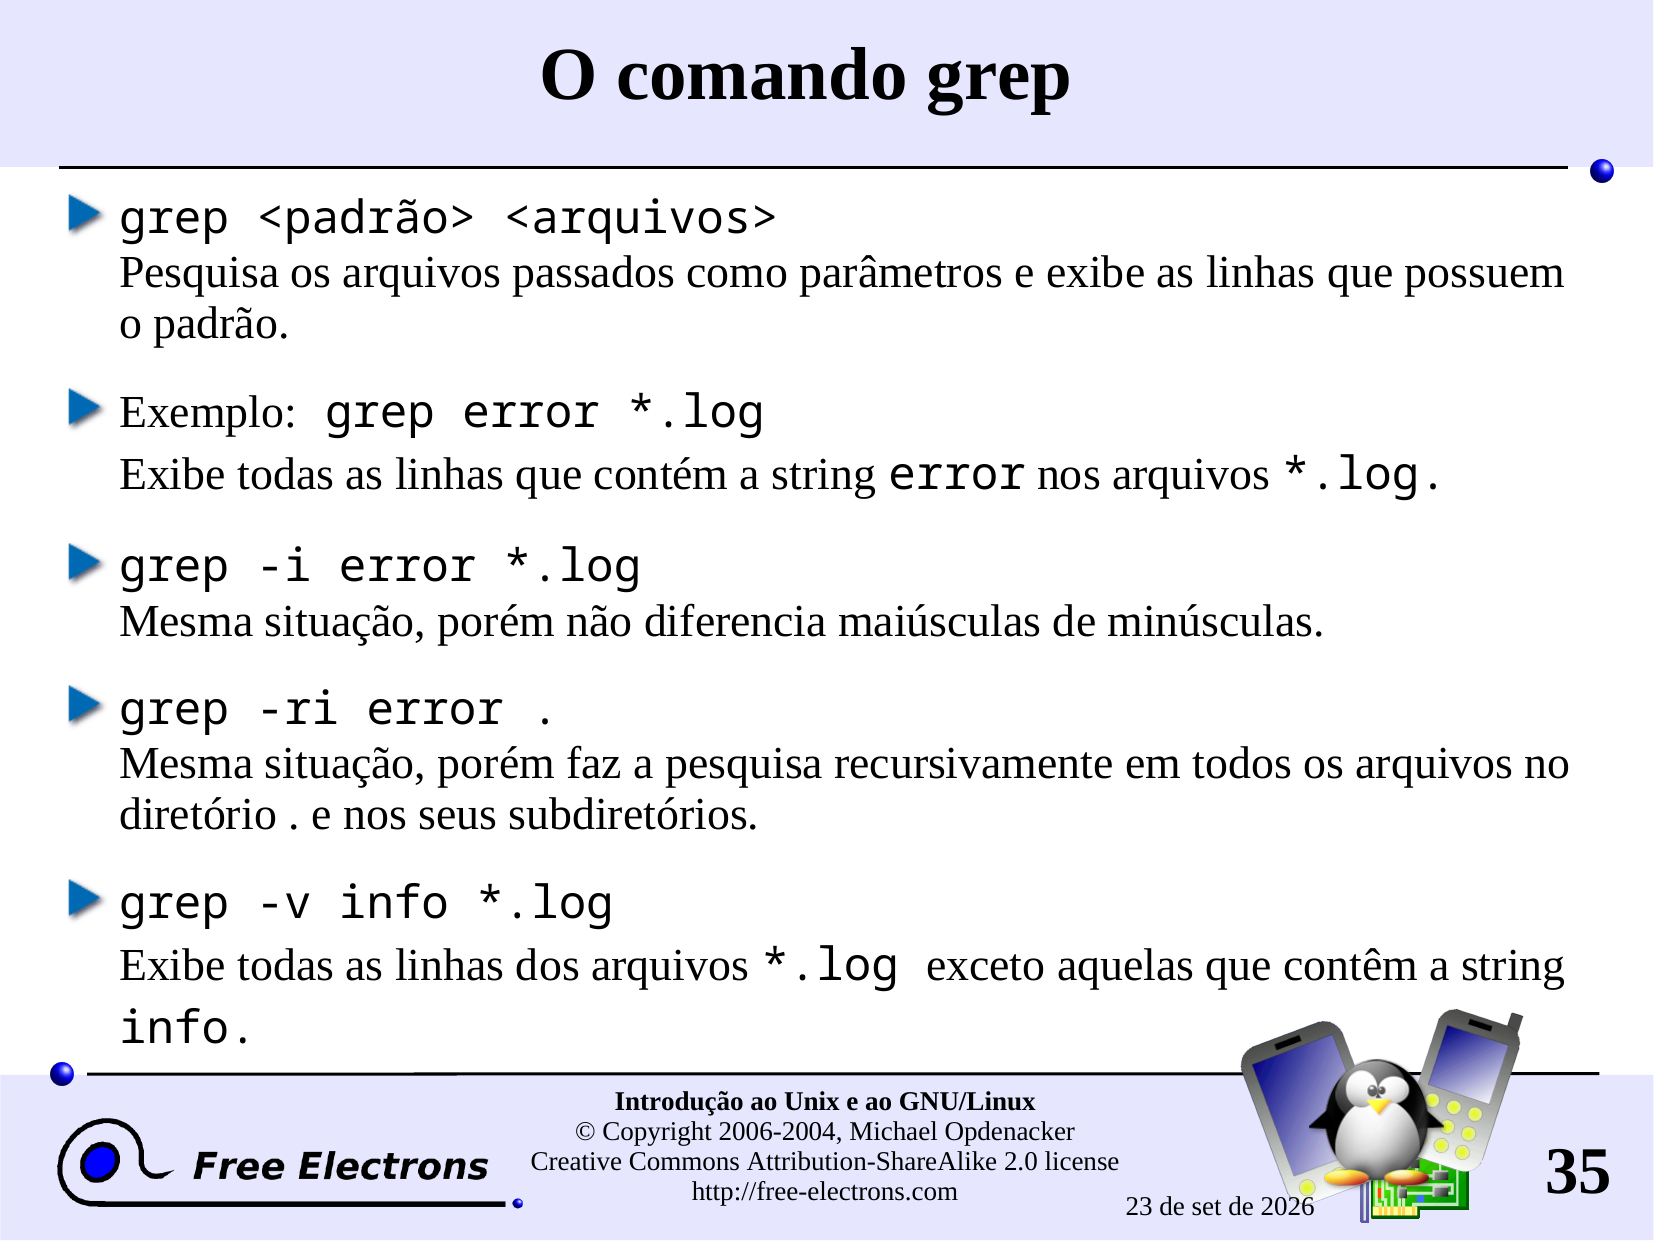

# O comando grep
grep <padrão> <arquivos>
Pesquisa os arquivos passados como parâmetros e exibe as linhas que possuem o padrão.
Exemplo: grep error *.log
Exibe todas as linhas que contém a string error nos arquivos *.log.
grep -i error *.log
Mesma situação, porém não diferencia maiúsculas de minúsculas.
grep -ri error .
Mesma situação, porém faz a pesquisa recursivamente em todos os arquivos no diretório . e nos seus subdiretórios.
grep -v info *.log
Exibe todas as linhas dos arquivos *.log exceto aquelas que contêm a string info.